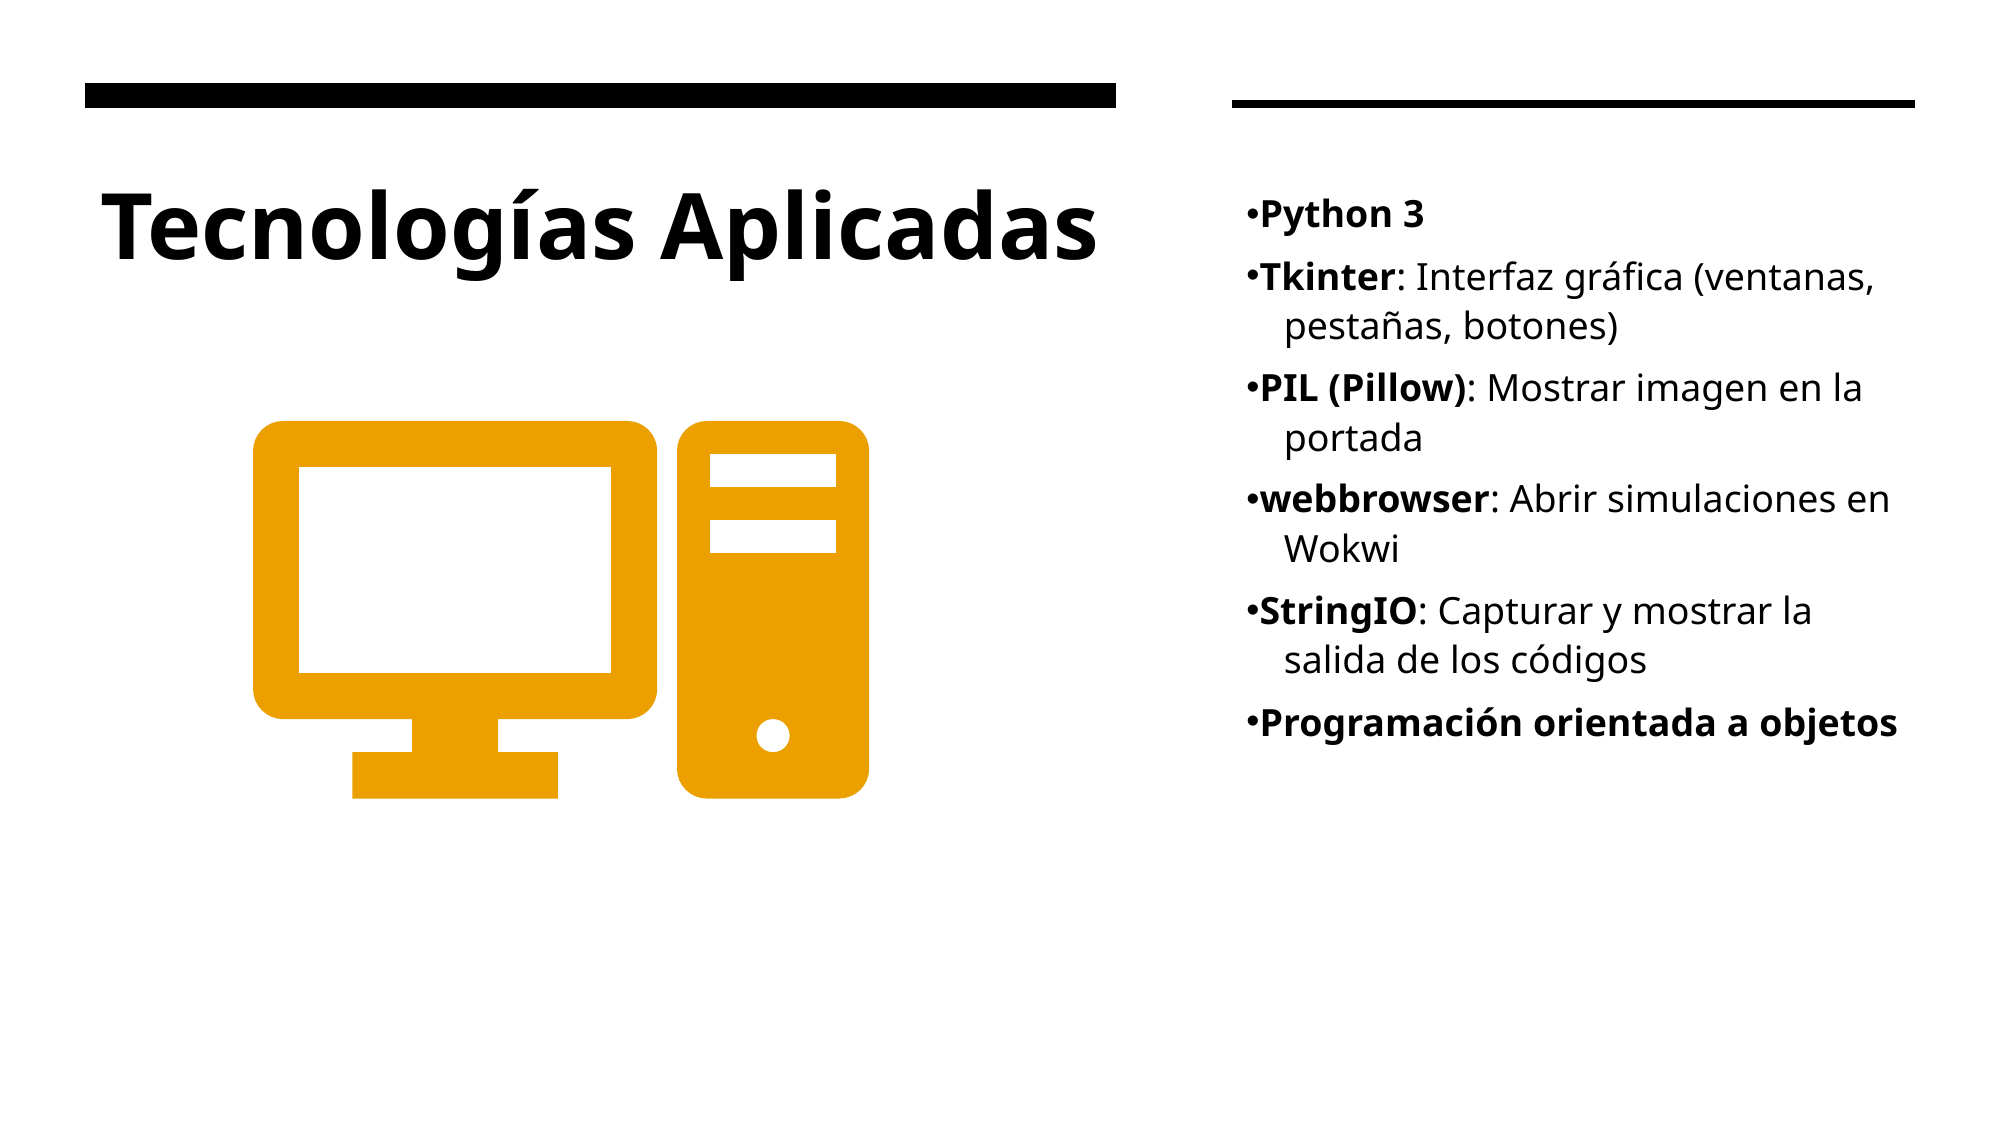

# Tecnologías Aplicadas
Python 3
Tkinter: Interfaz gráfica (ventanas, pestañas, botones)
PIL (Pillow): Mostrar imagen en la portada
webbrowser: Abrir simulaciones en Wokwi
StringIO: Capturar y mostrar la salida de los códigos
Programación orientada a objetos